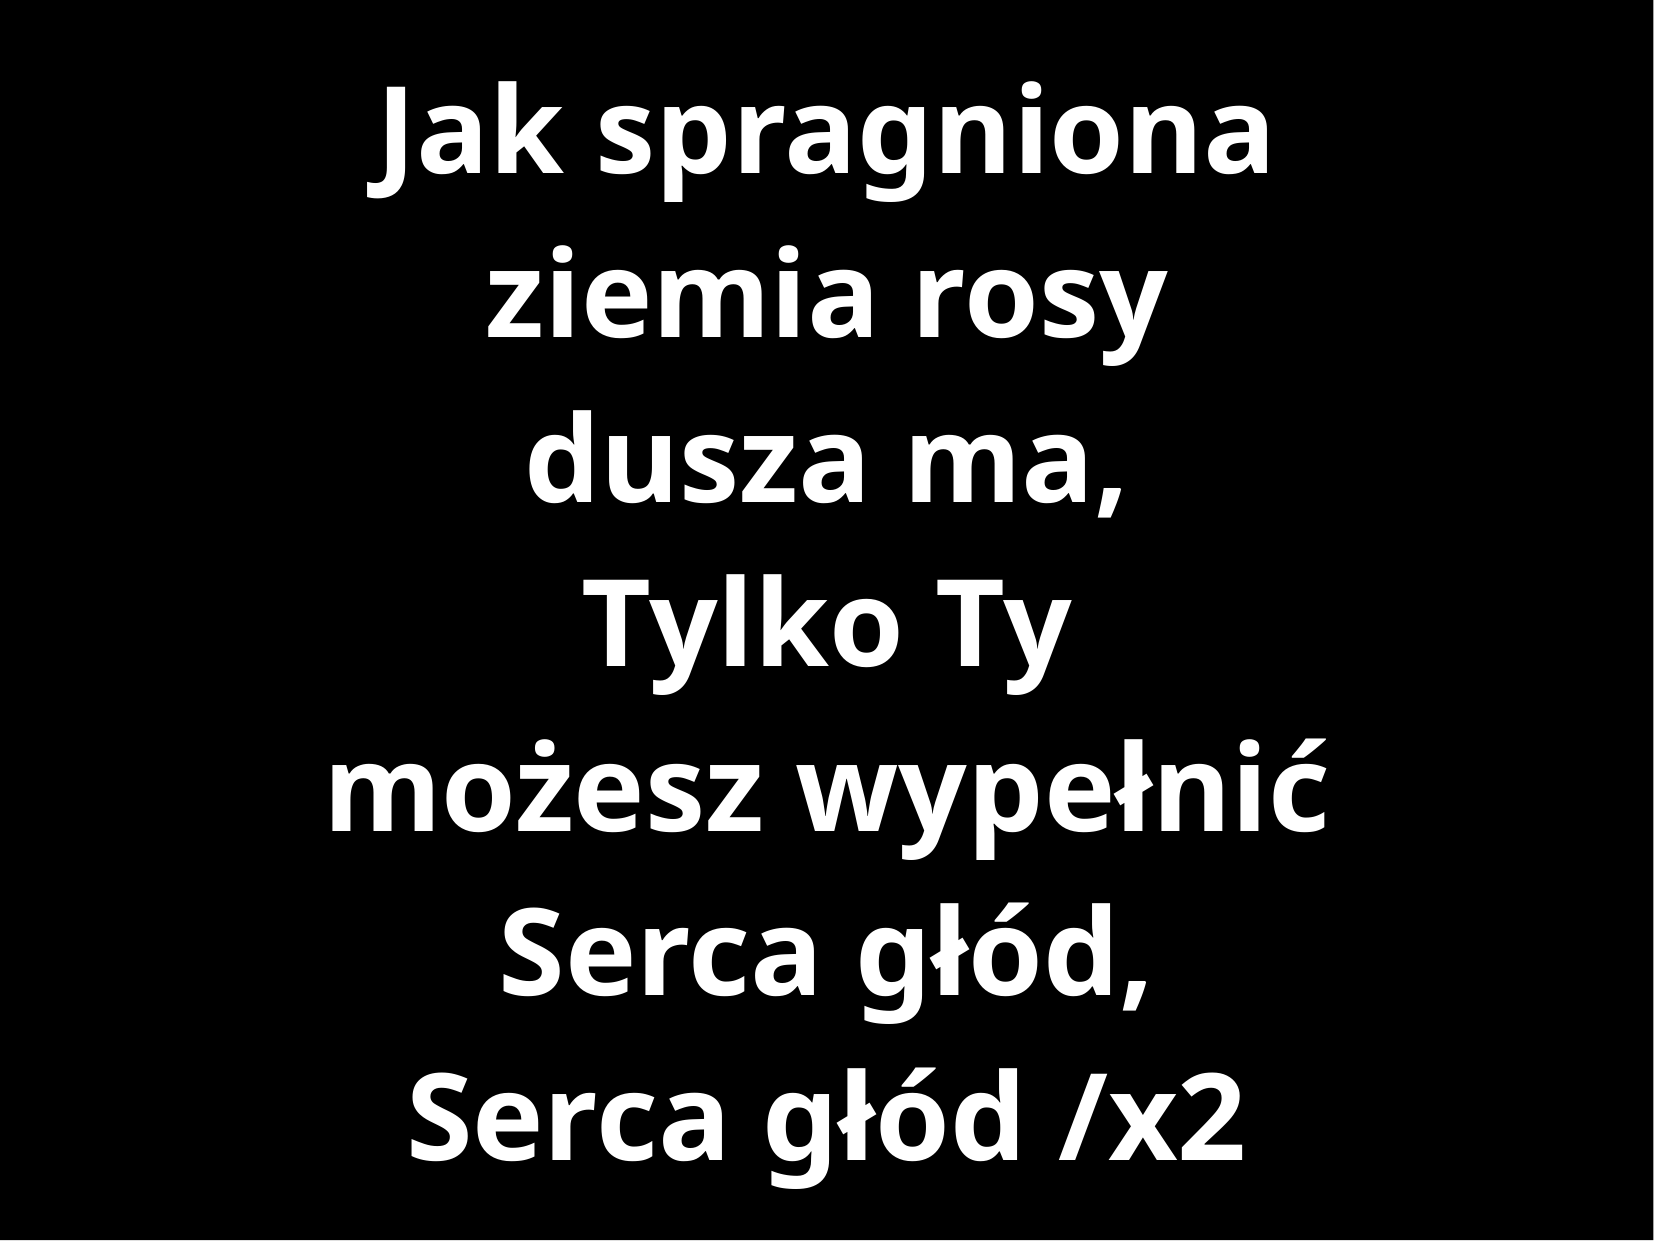

# Jak spragniona ziemia rosy dusza ma, Tylko Ty możesz wypełnić Serca głód, Serca głód /x2